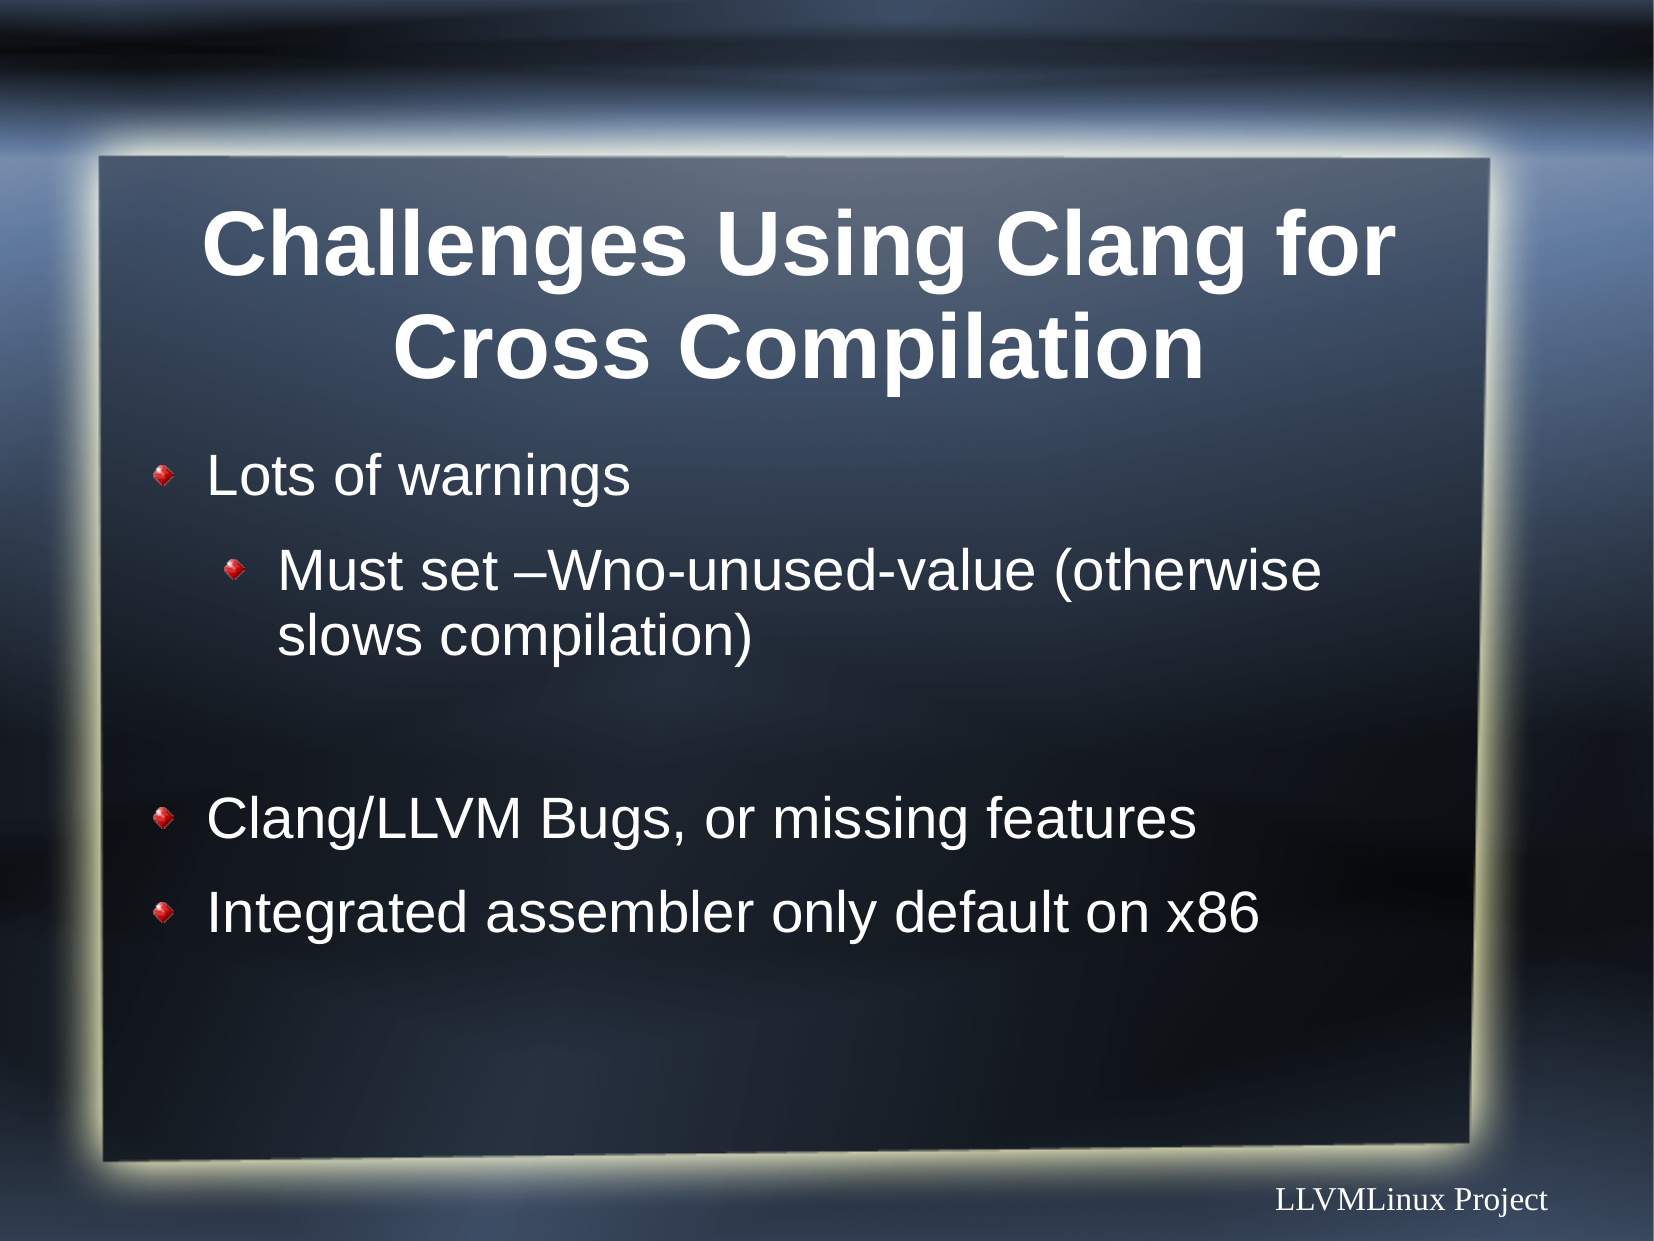

# Challenges Using Clang for Cross Compilation
Lots of warnings
Must set –Wno-unused-value (otherwise slows compilation)
Clang/LLVM Bugs, or missing features
Integrated assembler only default on x86